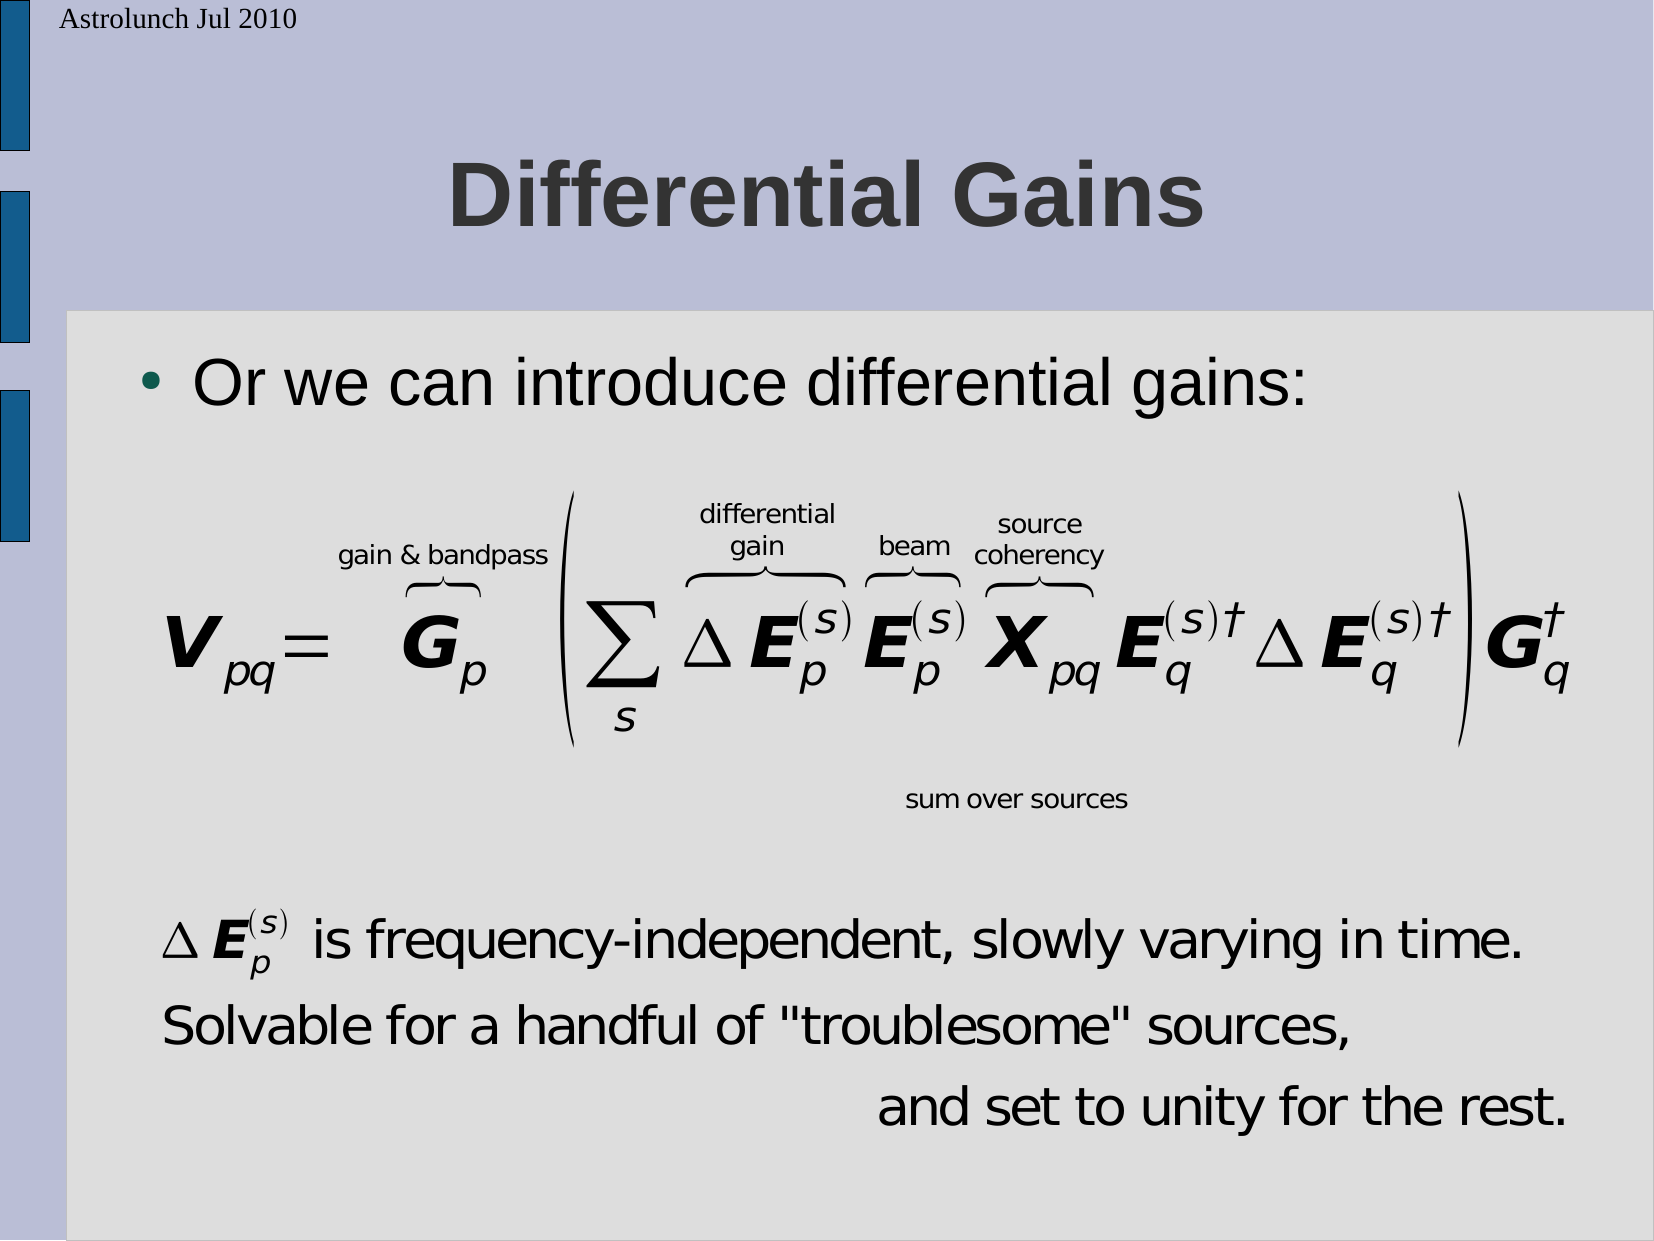

Astrolunch Jul 2010
# Differential Gains
Or we can introduce differential gains: